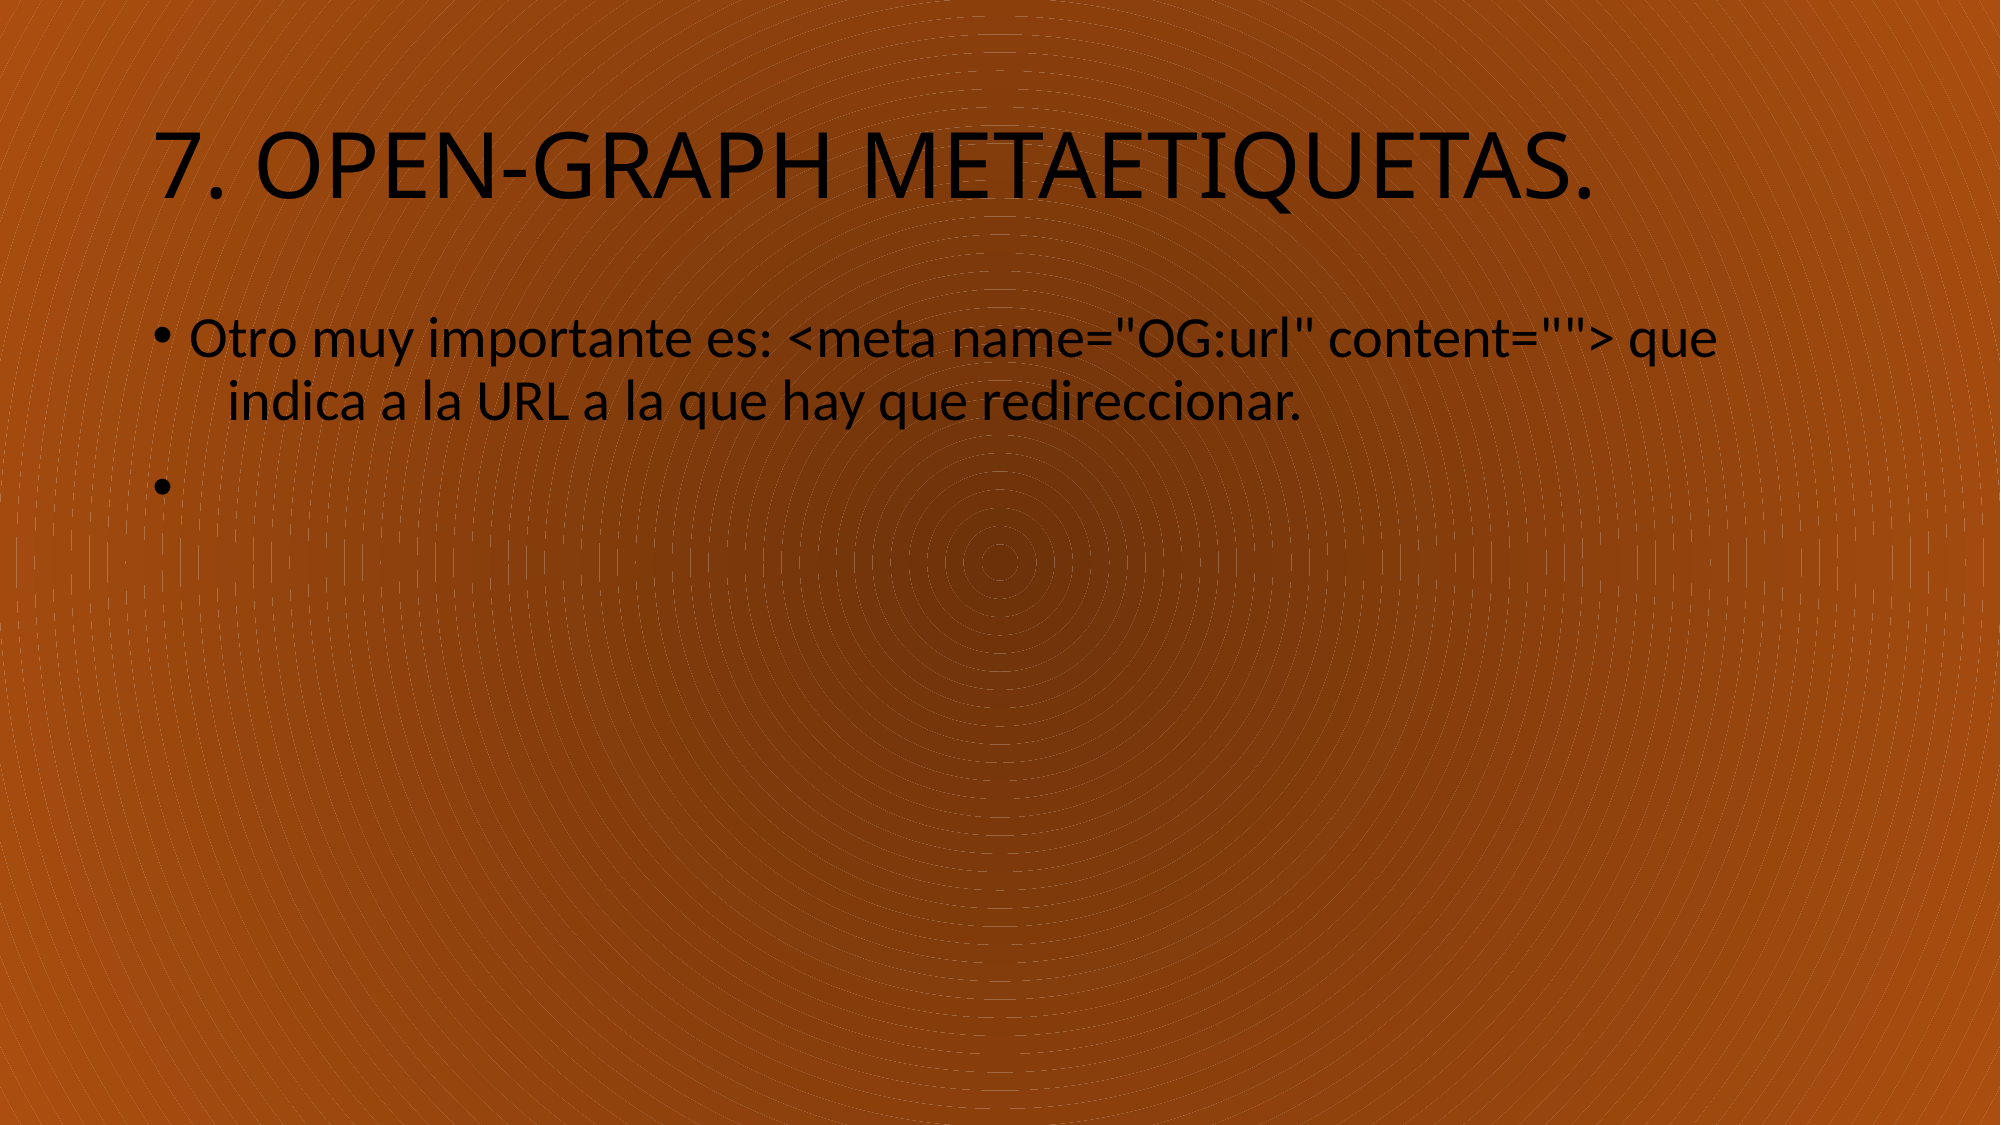

# 7. OPEN-GRAPH METAETIQUETAS.
Otro muy importante es: <meta name="OG:url" content=""> que indica a la URL a la que hay que redireccionar.